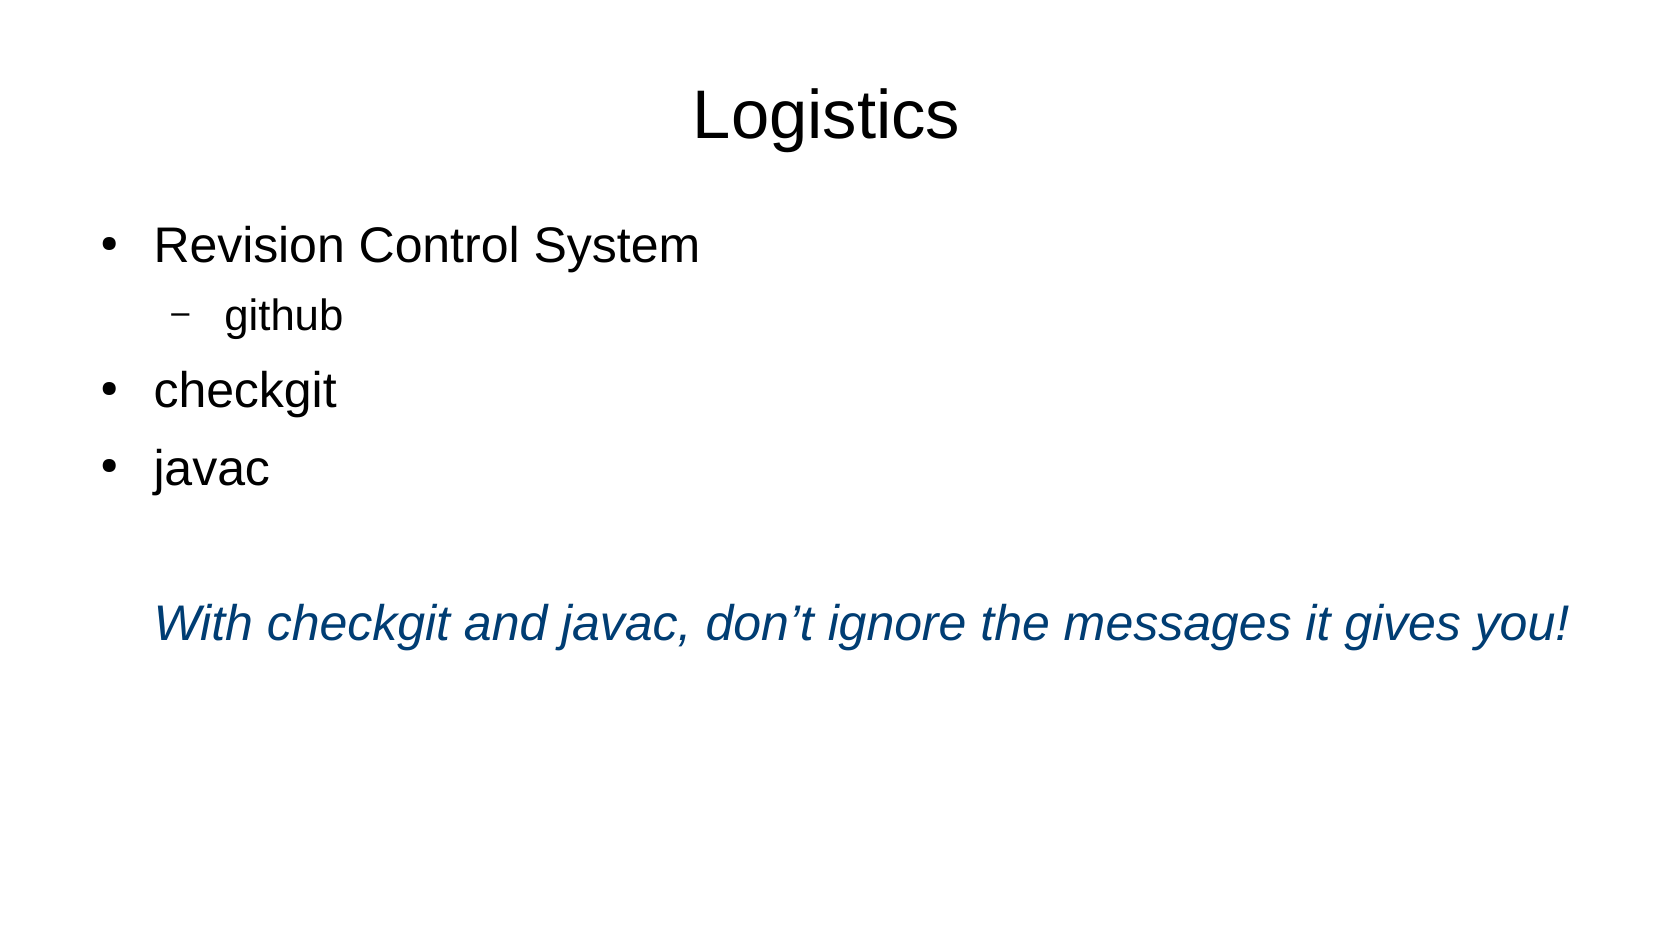

# Logistics
Revision Control System
github
checkgit
javac
With checkgit and javac, don’t ignore the messages it gives you!